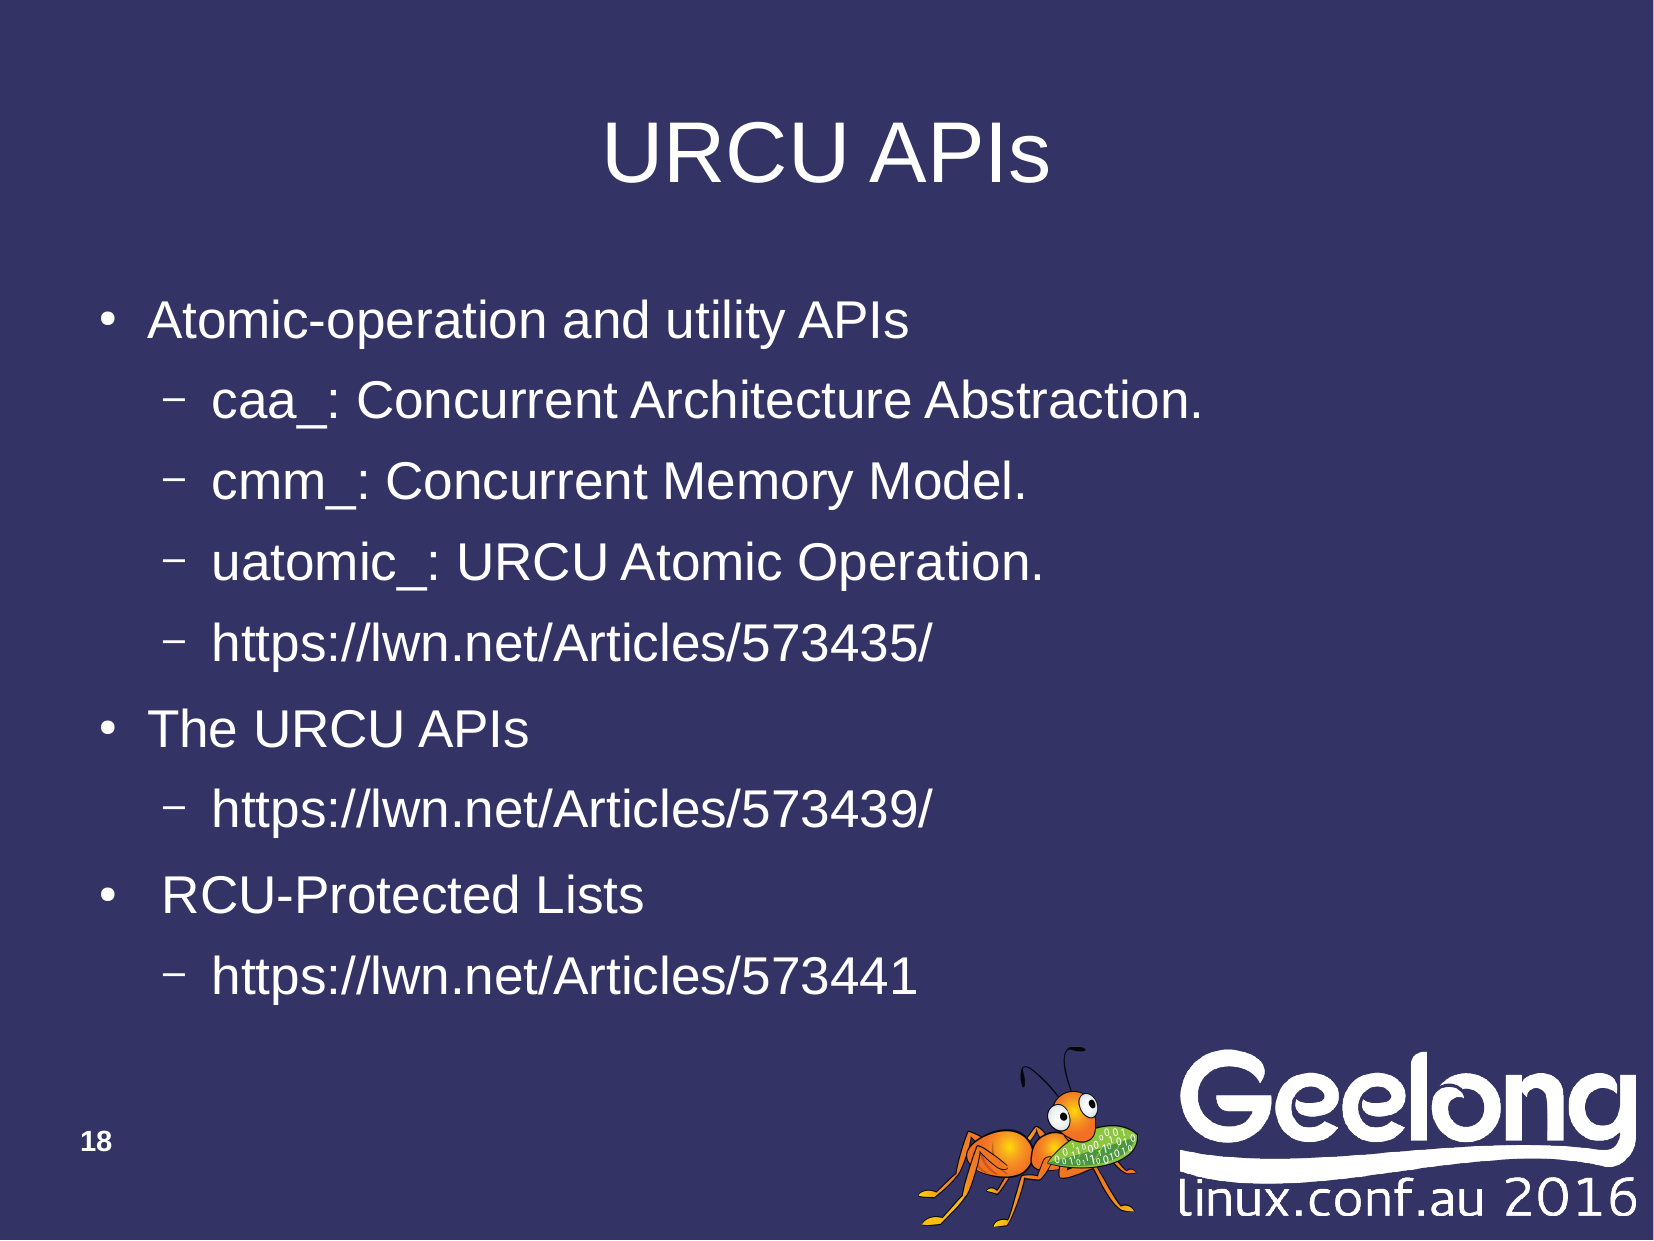

# URCU APIs
Atomic-operation and utility APIs
caa_: Concurrent Architecture Abstraction.
cmm_: Concurrent Memory Model.
uatomic_: URCU Atomic Operation.
https://lwn.net/Articles/573435/
The URCU APIs
https://lwn.net/Articles/573439/
 RCU-Protected Lists
https://lwn.net/Articles/573441
18